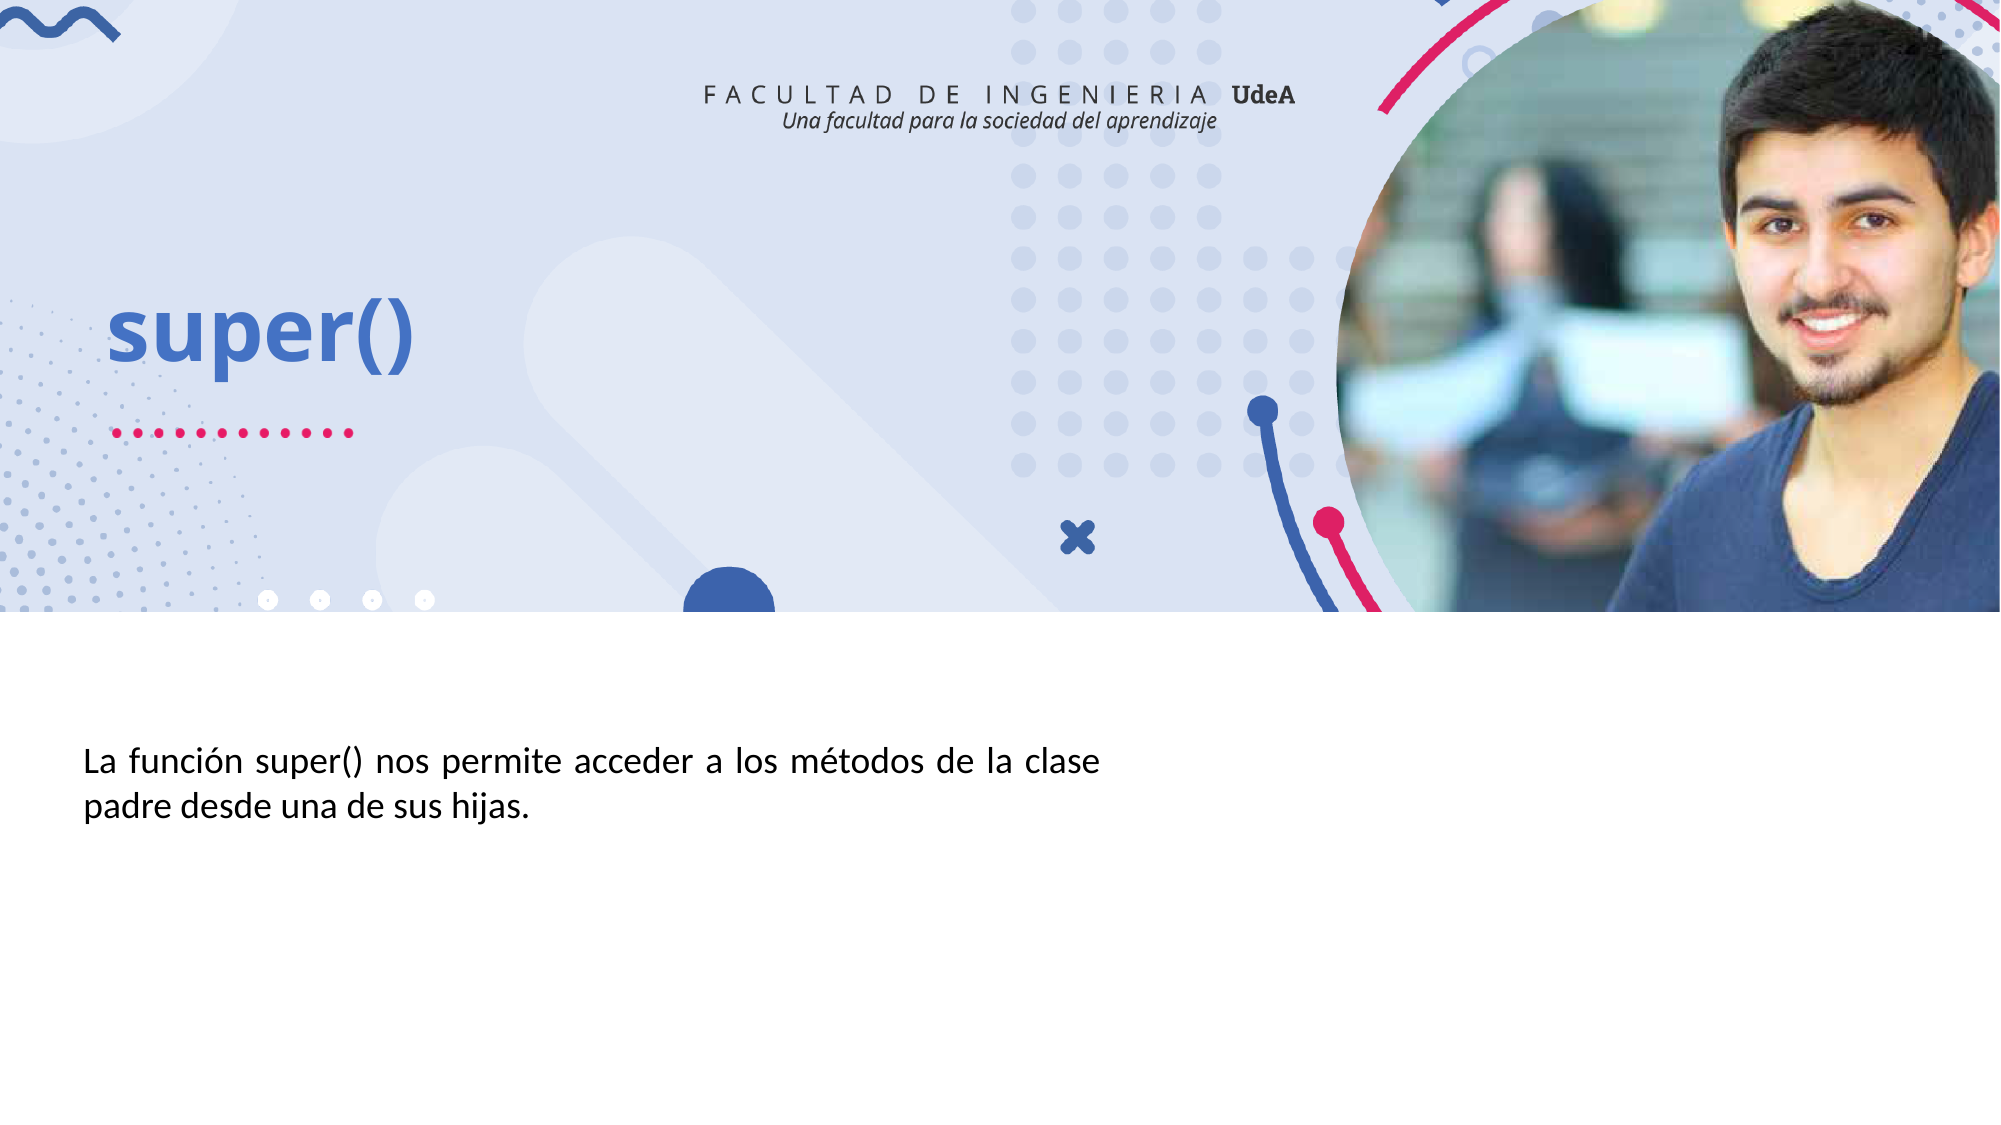

super()
La función super() nos permite acceder a los métodos de la clase padre desde una de sus hijas.